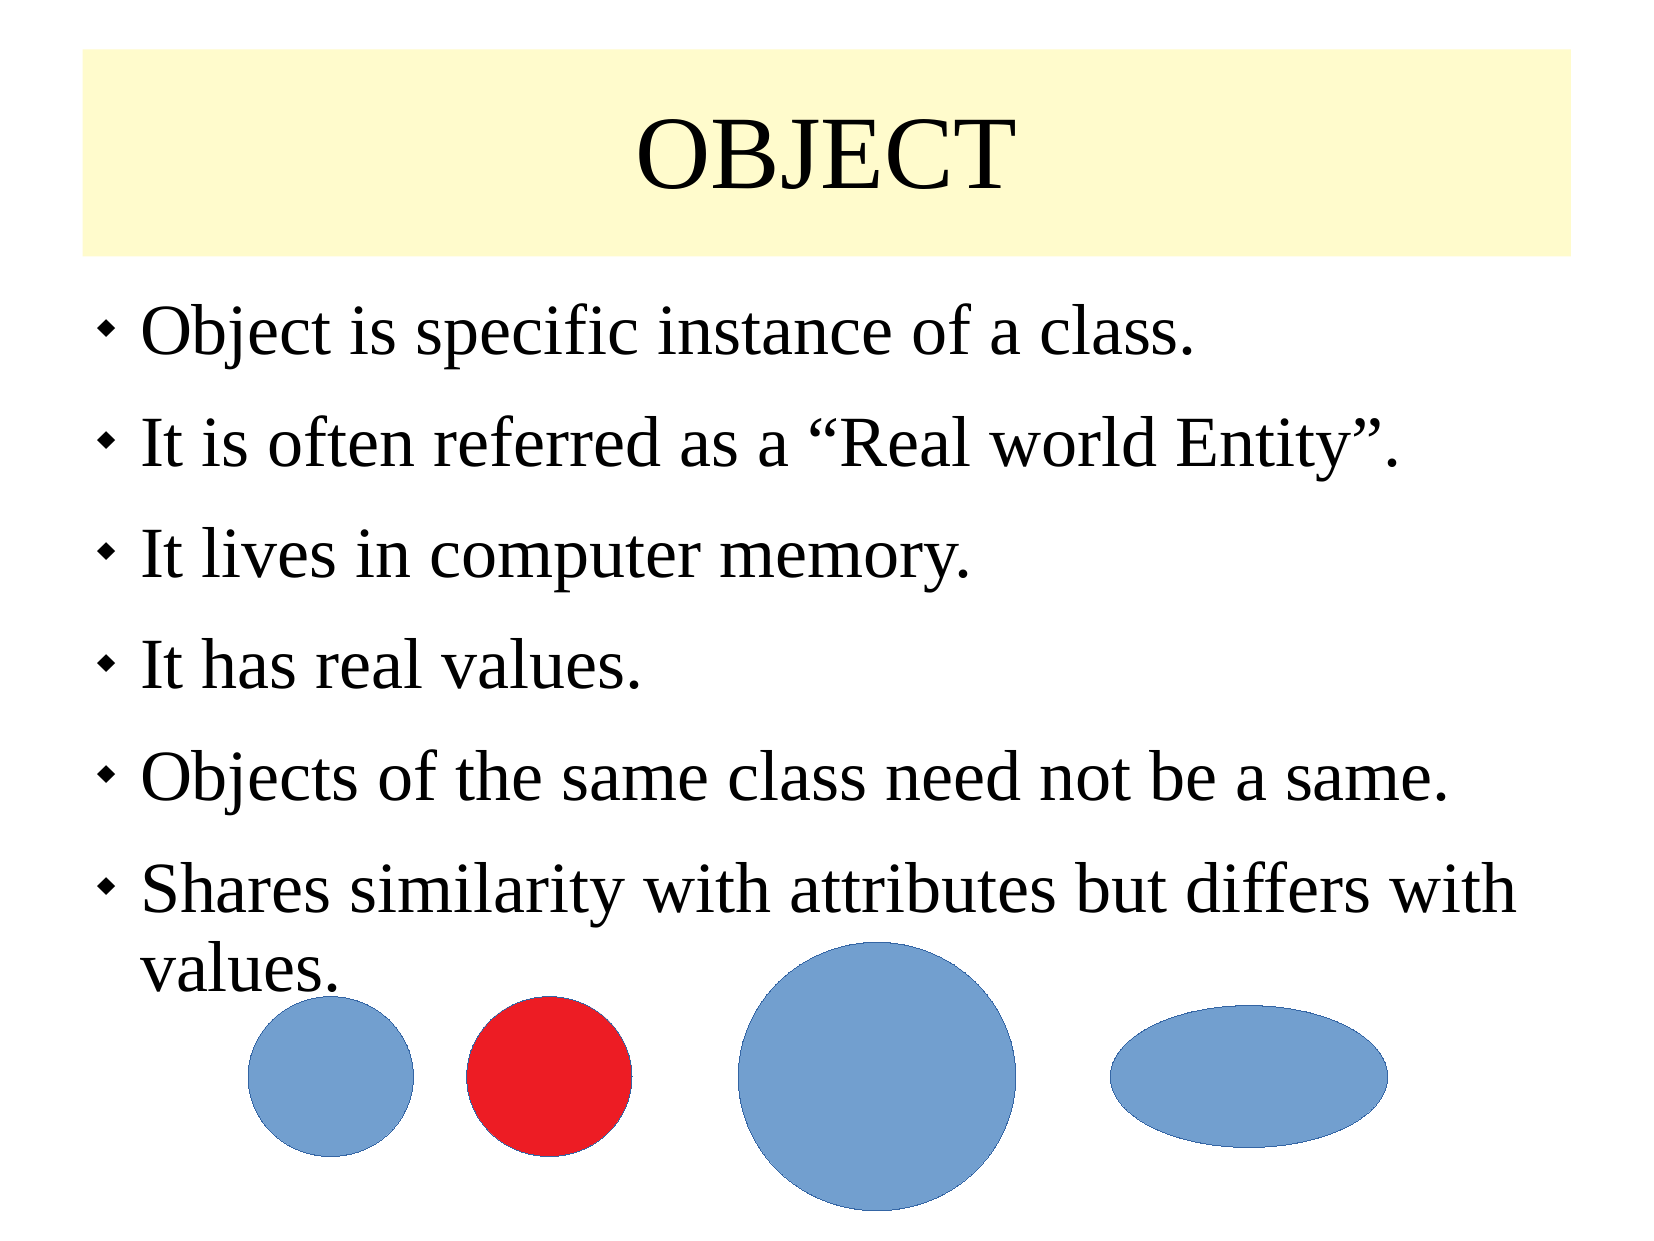

# OBJECT
Object is specific instance of a class.
It is often referred as a “Real world Entity”.
It lives in computer memory.
It has real values.
Objects of the same class need not be a same.
Shares similarity with attributes but differs with values.